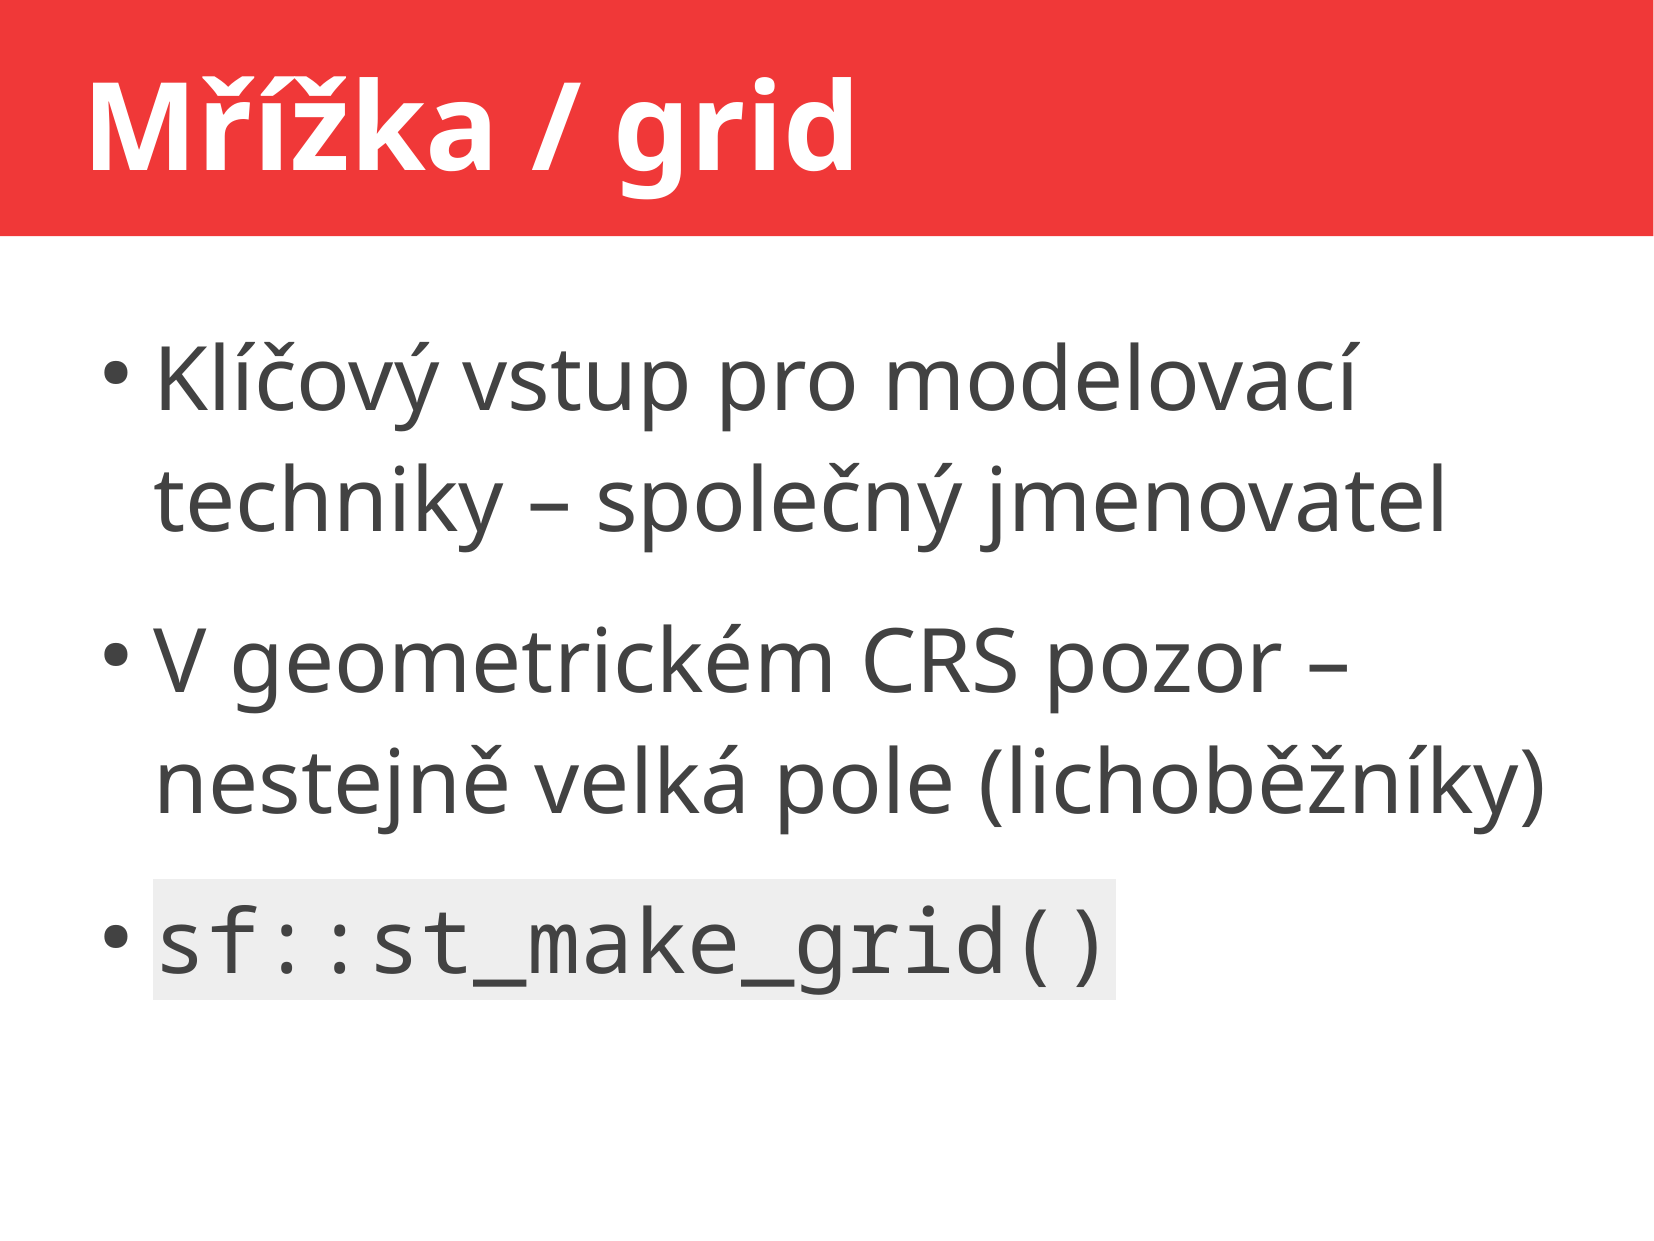

# Mřížka / grid
Klíčový vstup pro modelovací techniky – společný jmenovatel
V geometrickém CRS pozor – nestejně velká pole (lichoběžníky)
sf::st_make_grid()